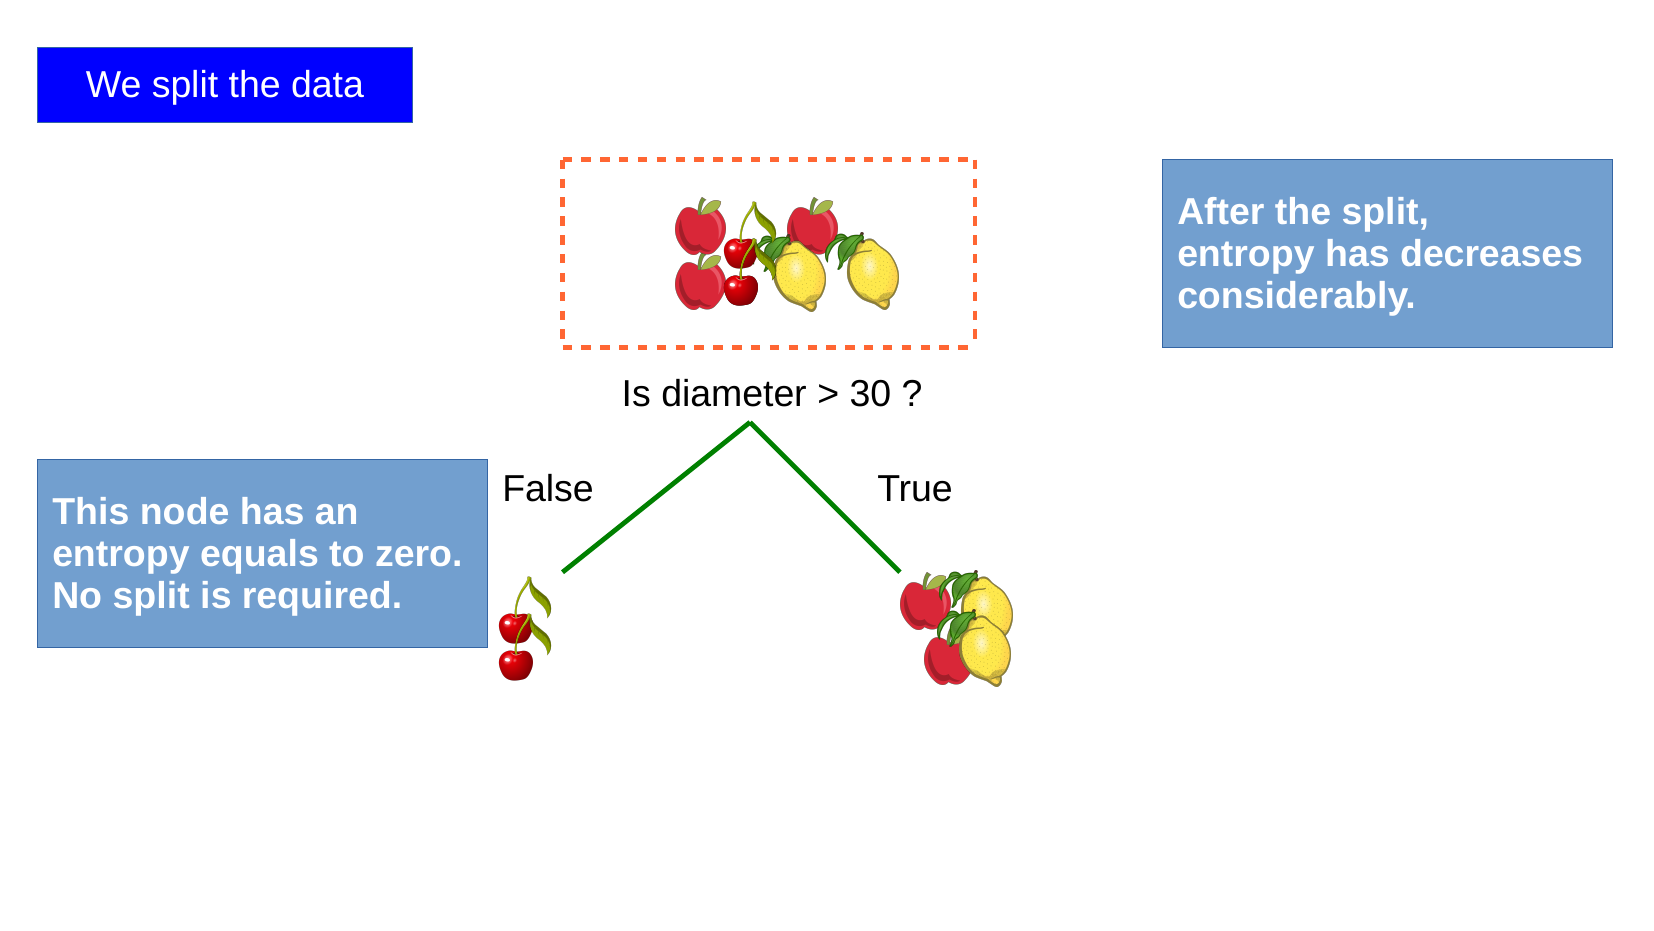

We split the data
After the split,
entropy has decreases
considerably.
Is diameter > 30 ?
This node has an
entropy equals to zero.
No split is required.
False
True